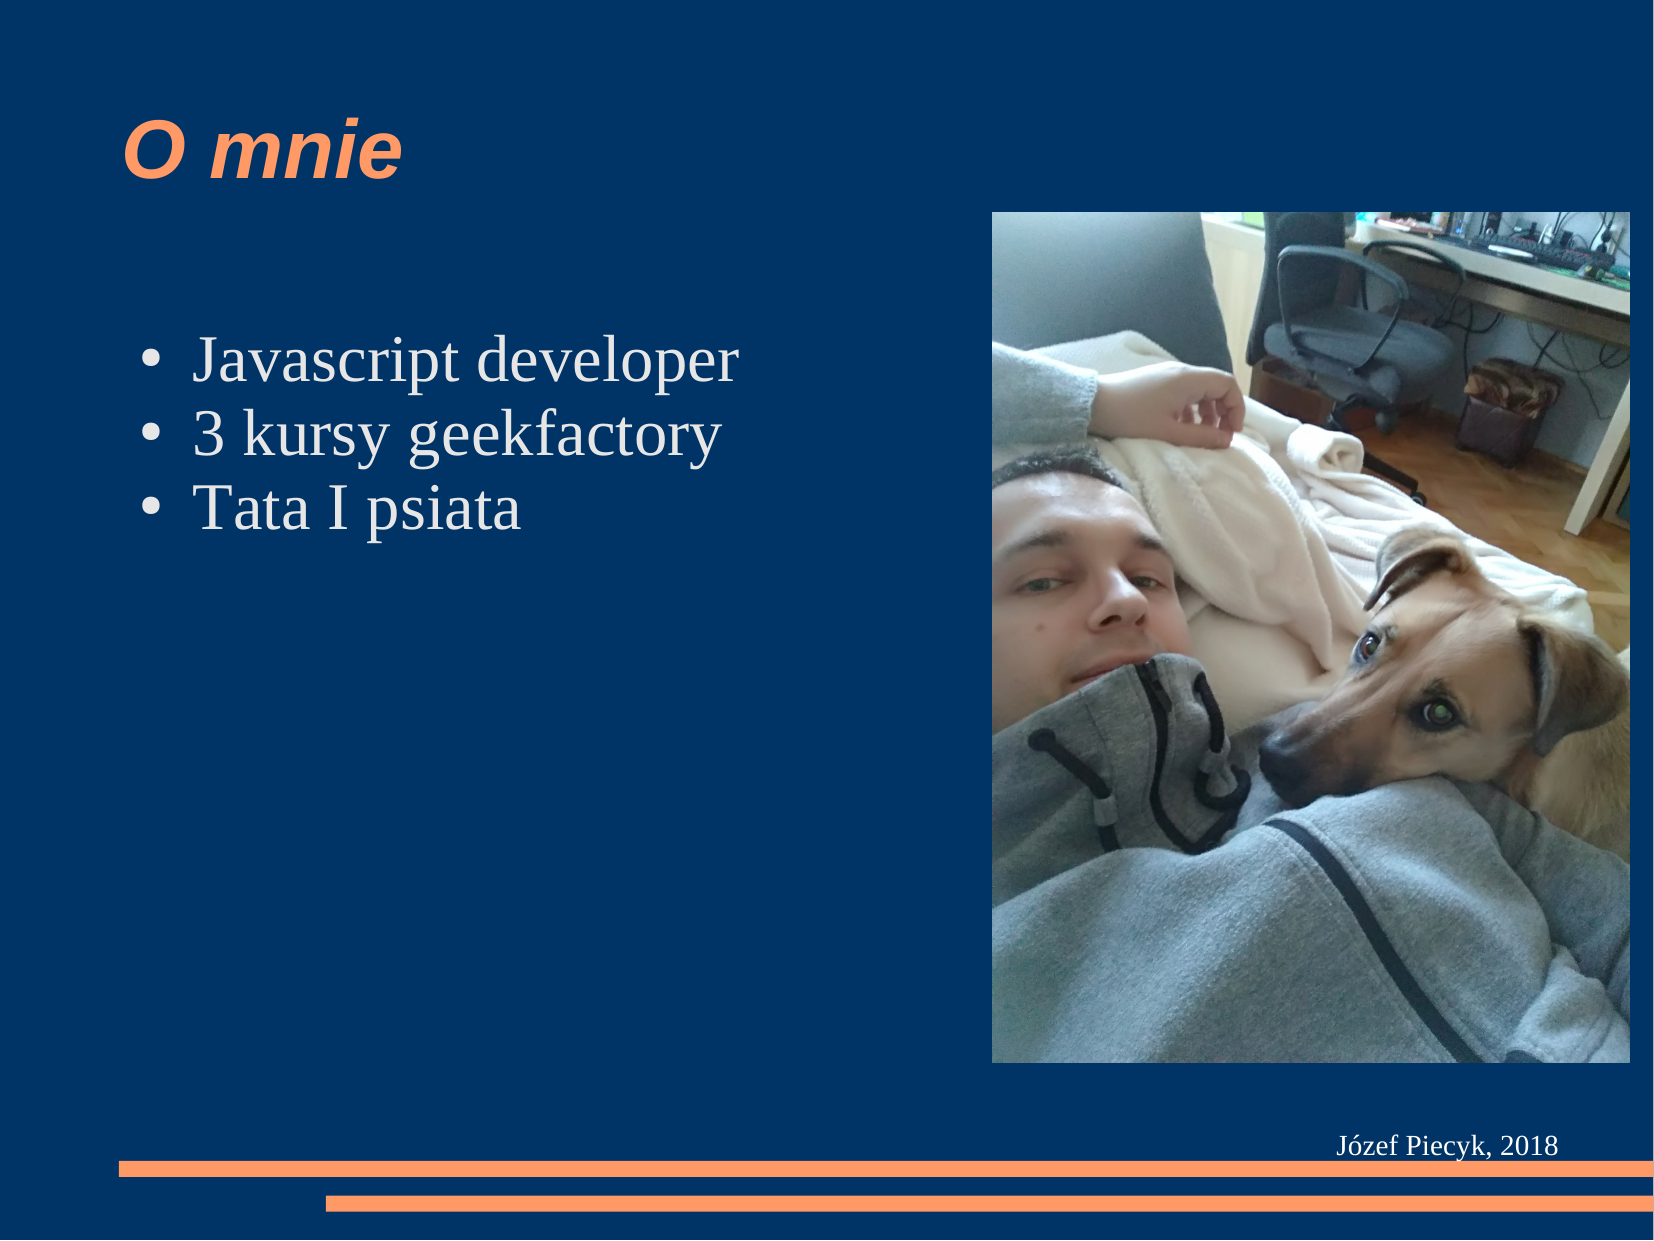

# O mnie
Javascript developer
3 kursy geekfactory
Tata I psiata